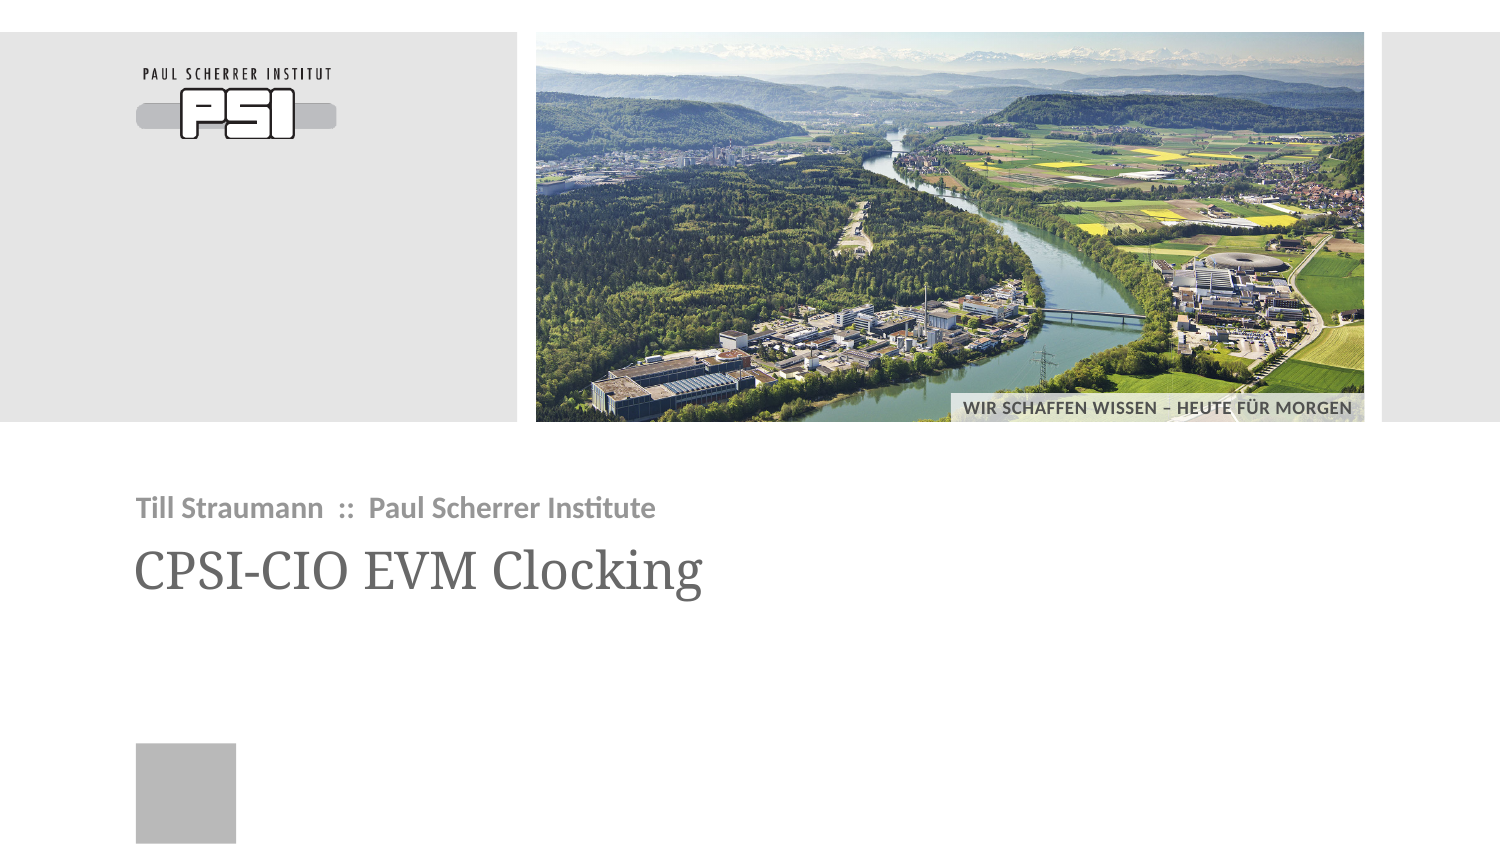

Till Straumann :: Paul Scherrer Institute
# CPSI-CIO EVM Clocking